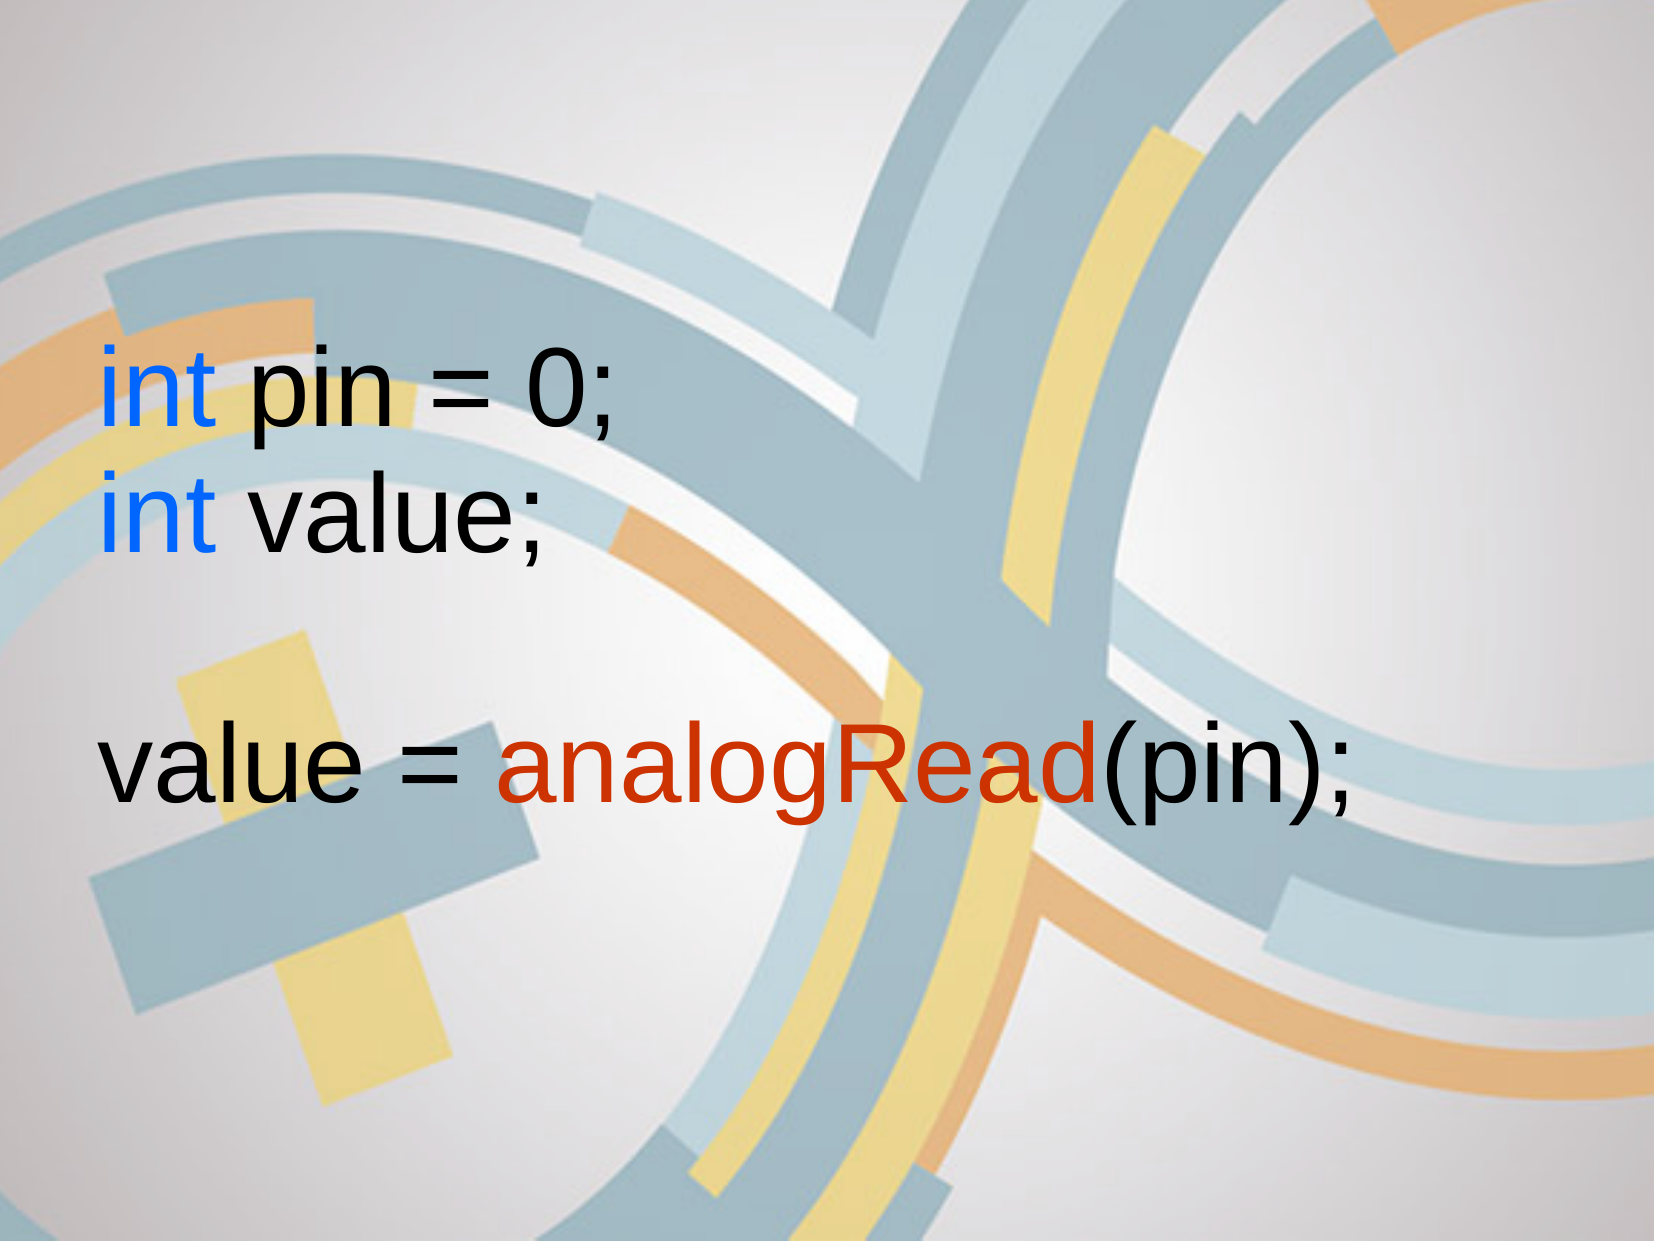

#
int pin = 0;
int value;
value = analogRead(pin);